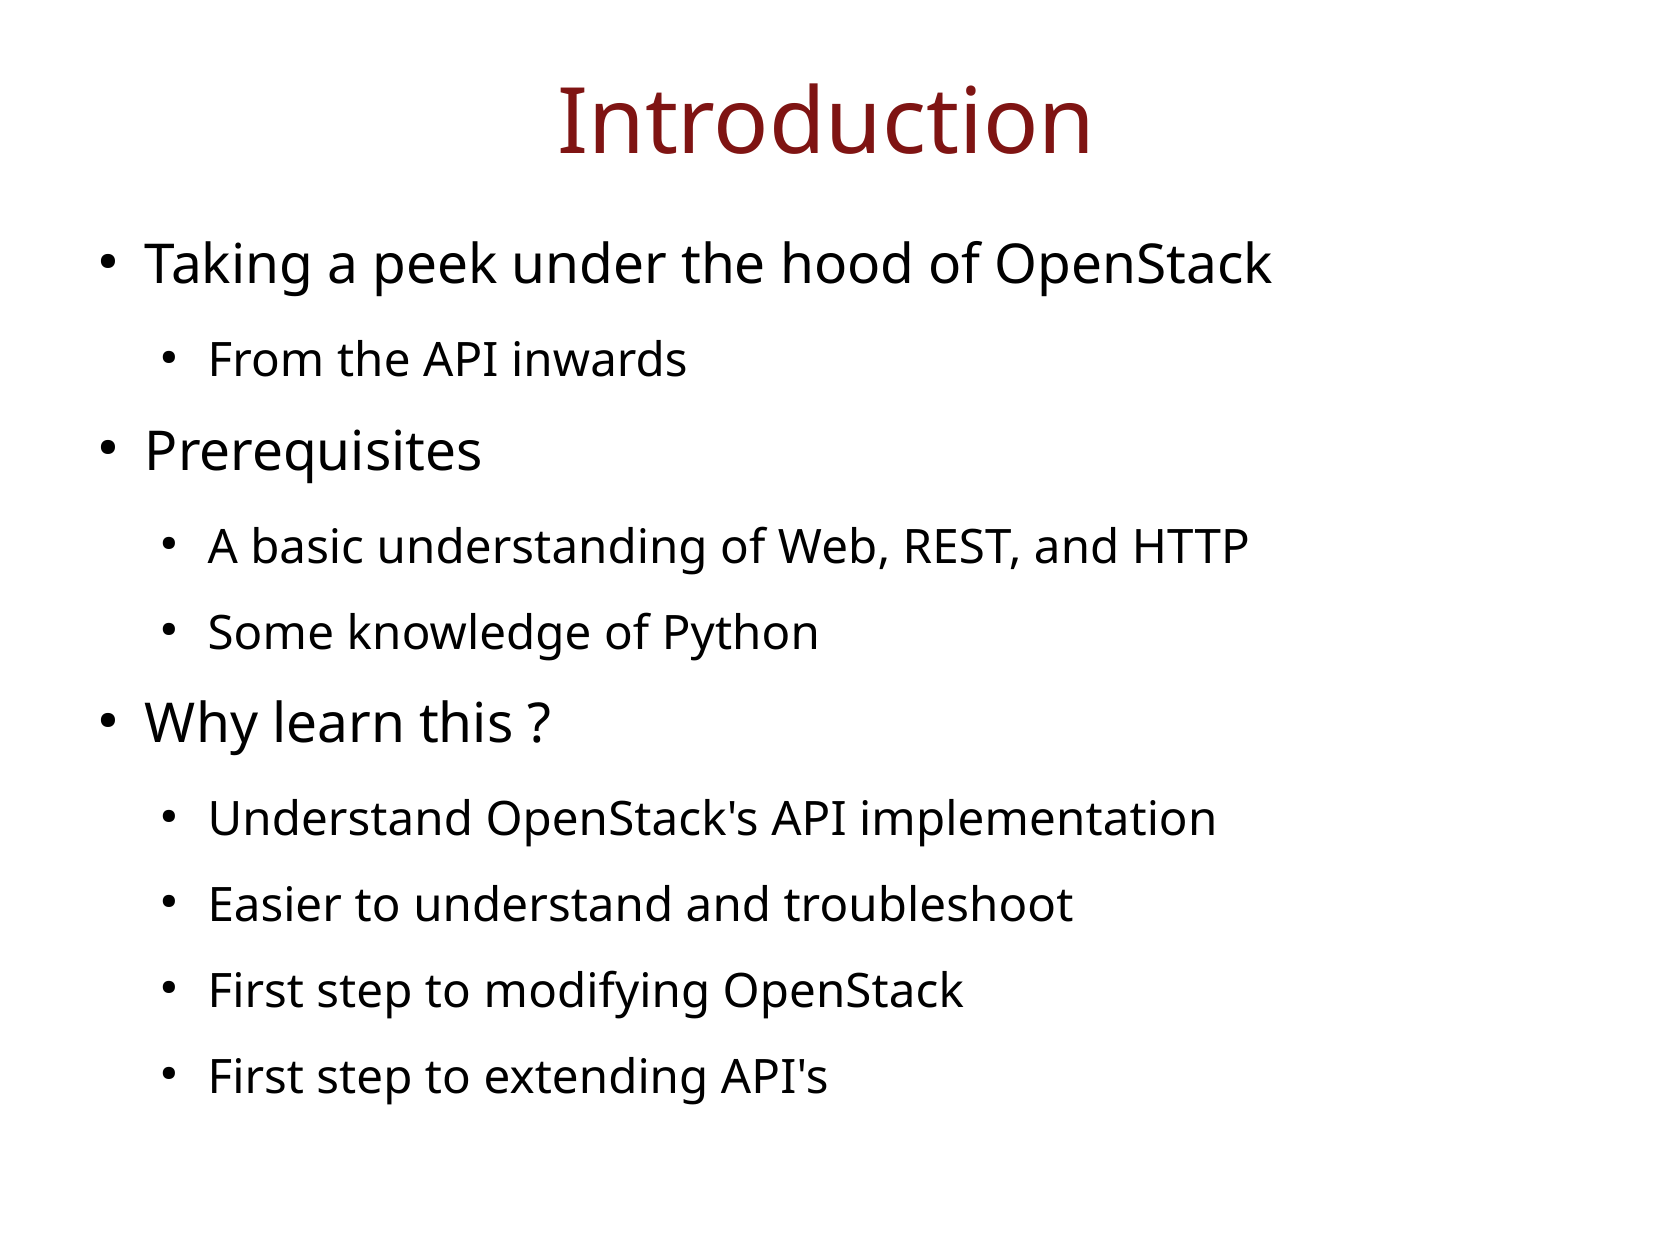

# Introduction
Taking a peek under the hood of OpenStack
From the API inwards
Prerequisites
A basic understanding of Web, REST, and HTTP
Some knowledge of Python
Why learn this ?
Understand OpenStack's API implementation
Easier to understand and troubleshoot
First step to modifying OpenStack
First step to extending API's